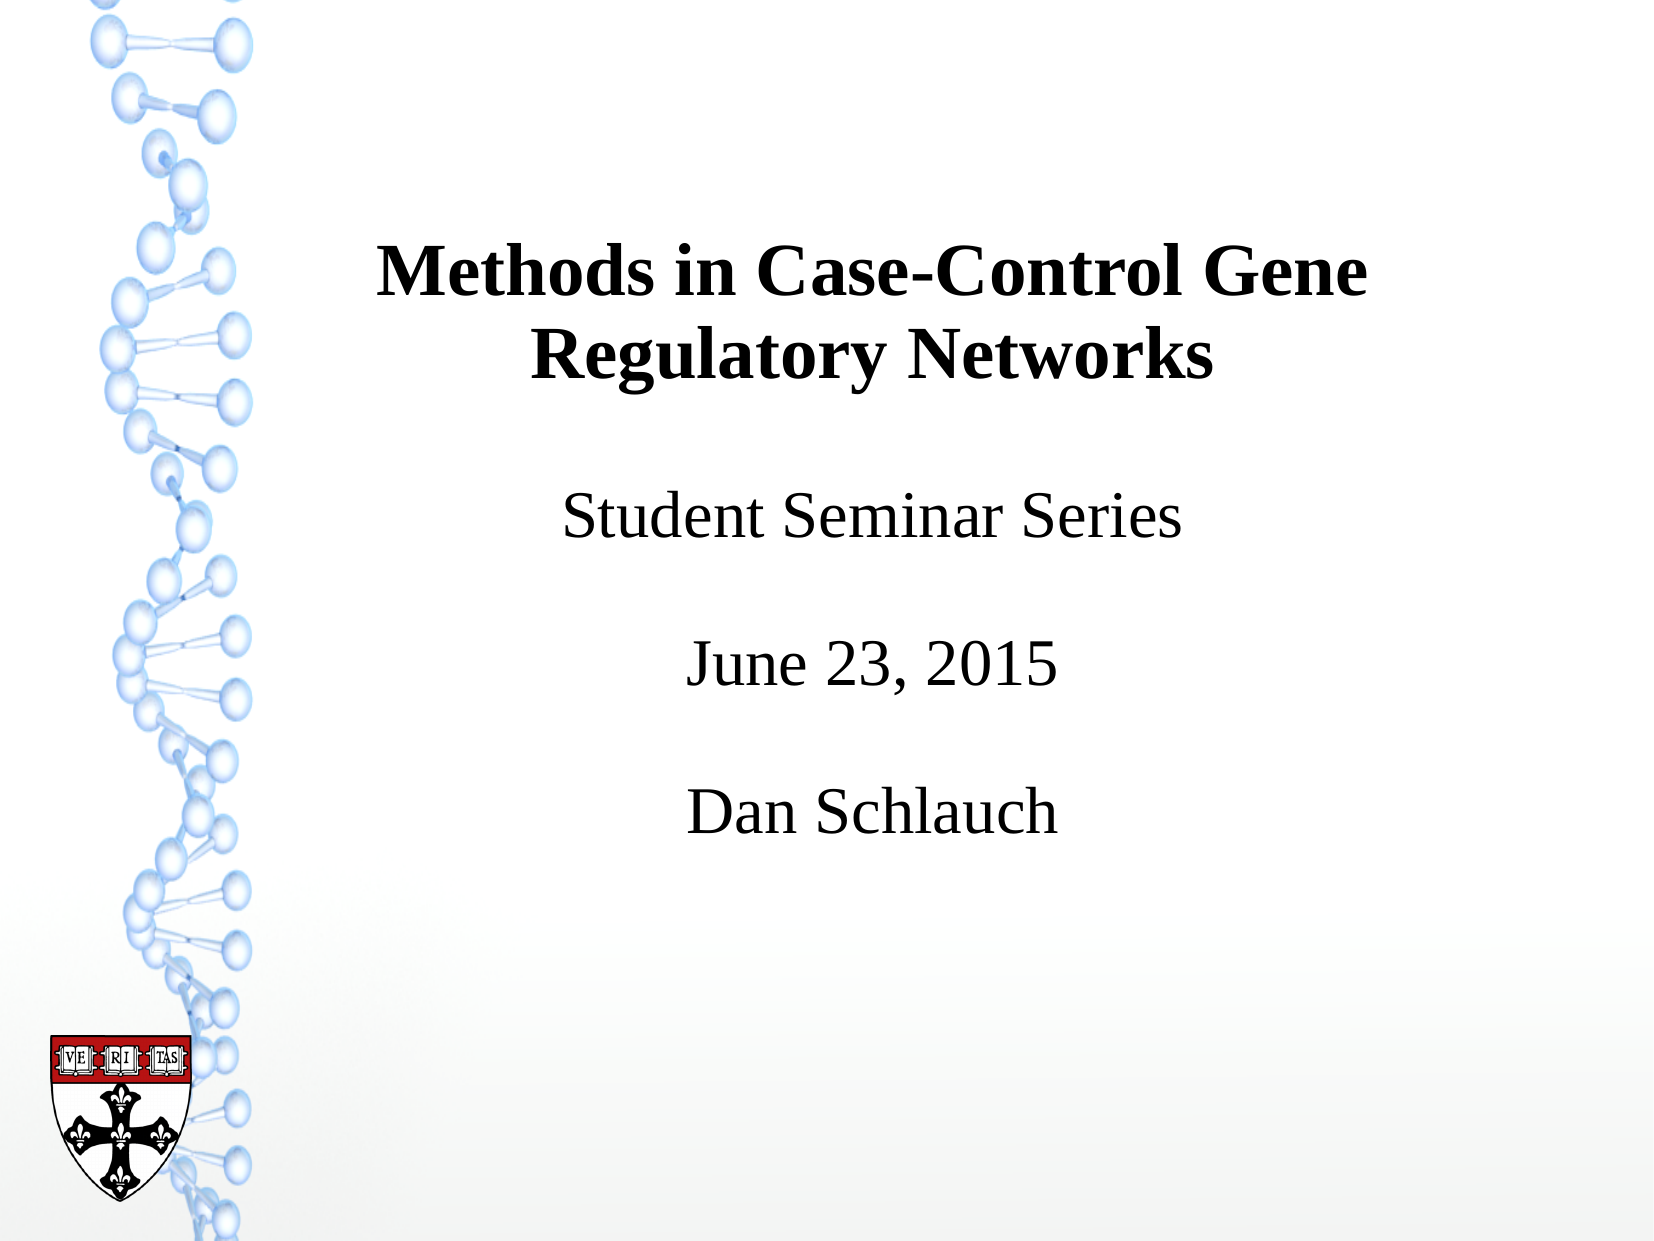

# Methods in Case-Control Gene Regulatory Networks
Student Seminar Series
June 23, 2015
Dan Schlauch